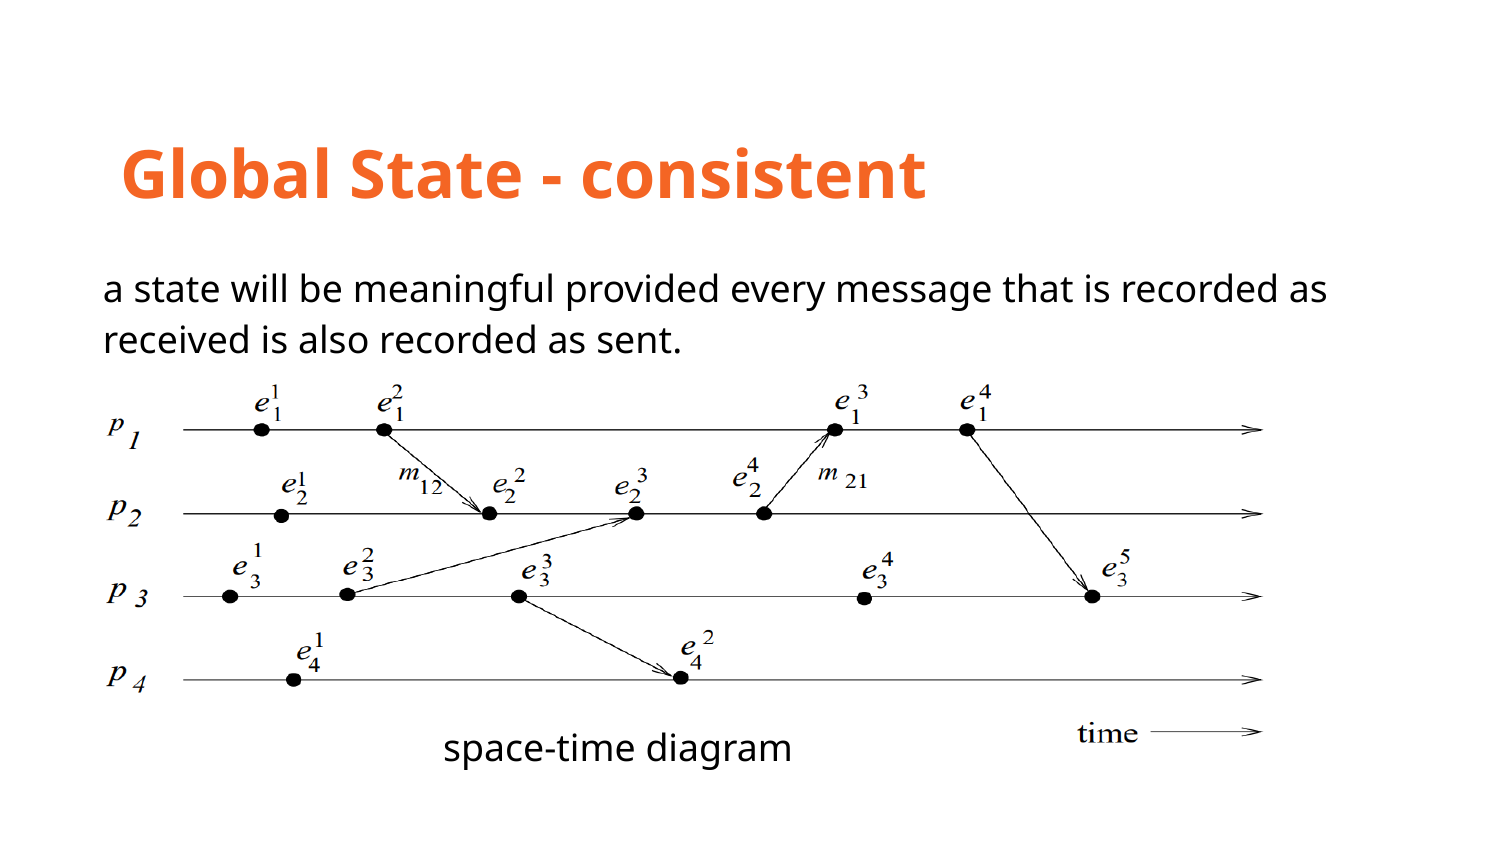

# Global State - consistent
a state will be meaningful provided every message that is recorded as received is also recorded as sent.
space-time diagram